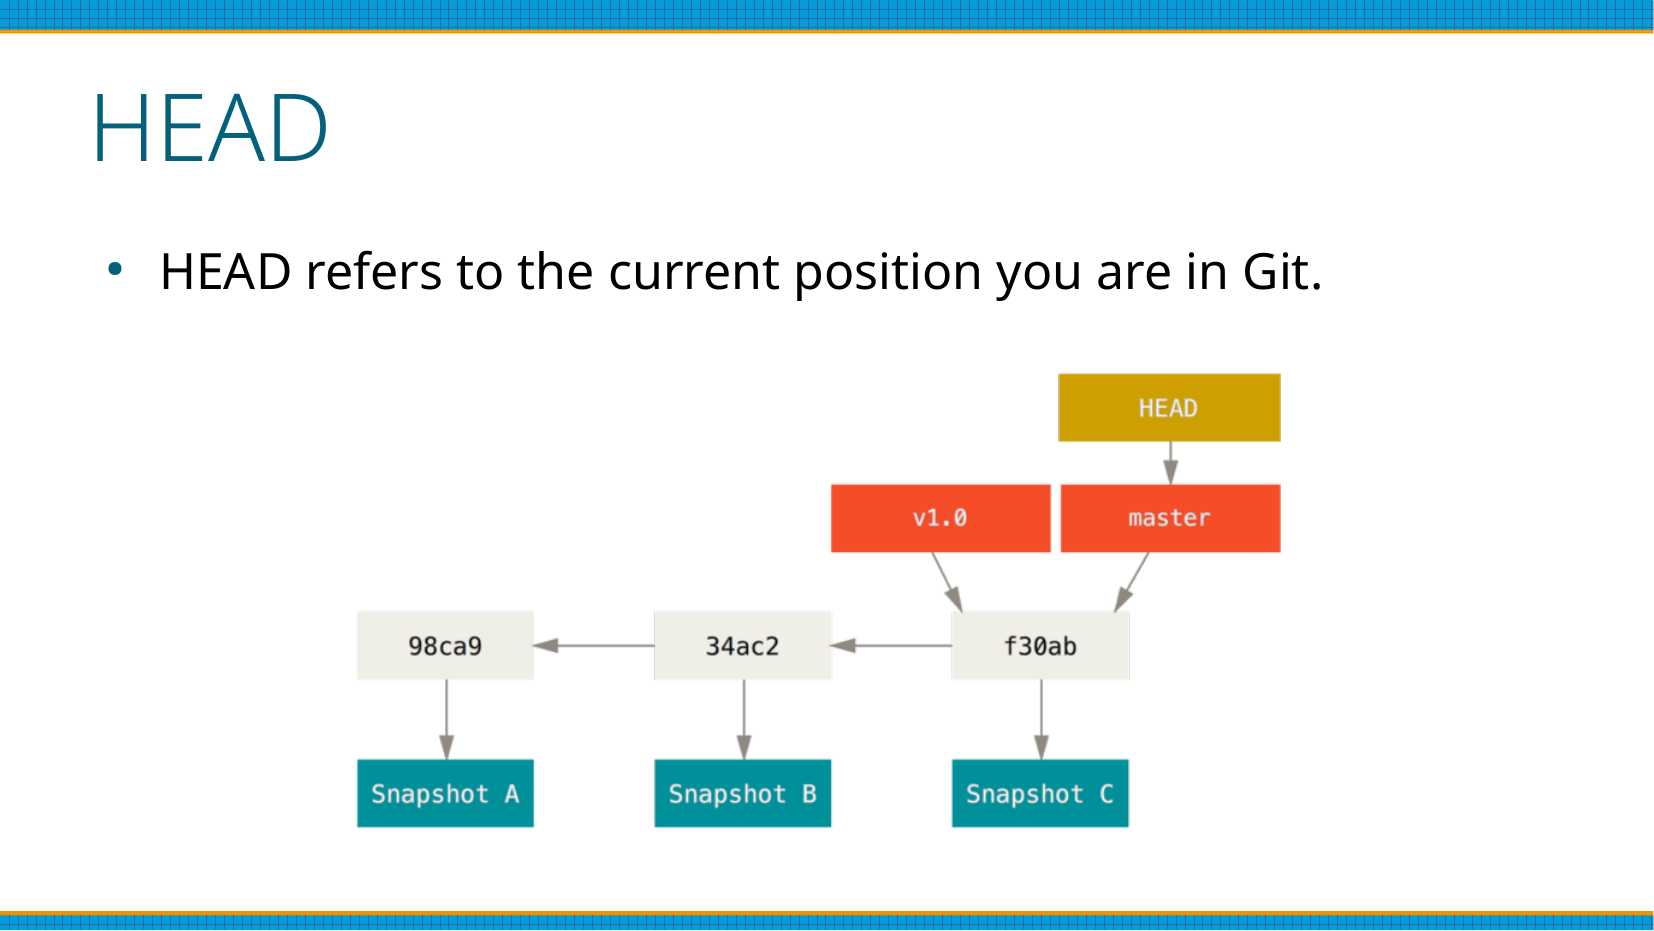

# HEAD
HEAD refers to the current position you are in Git.